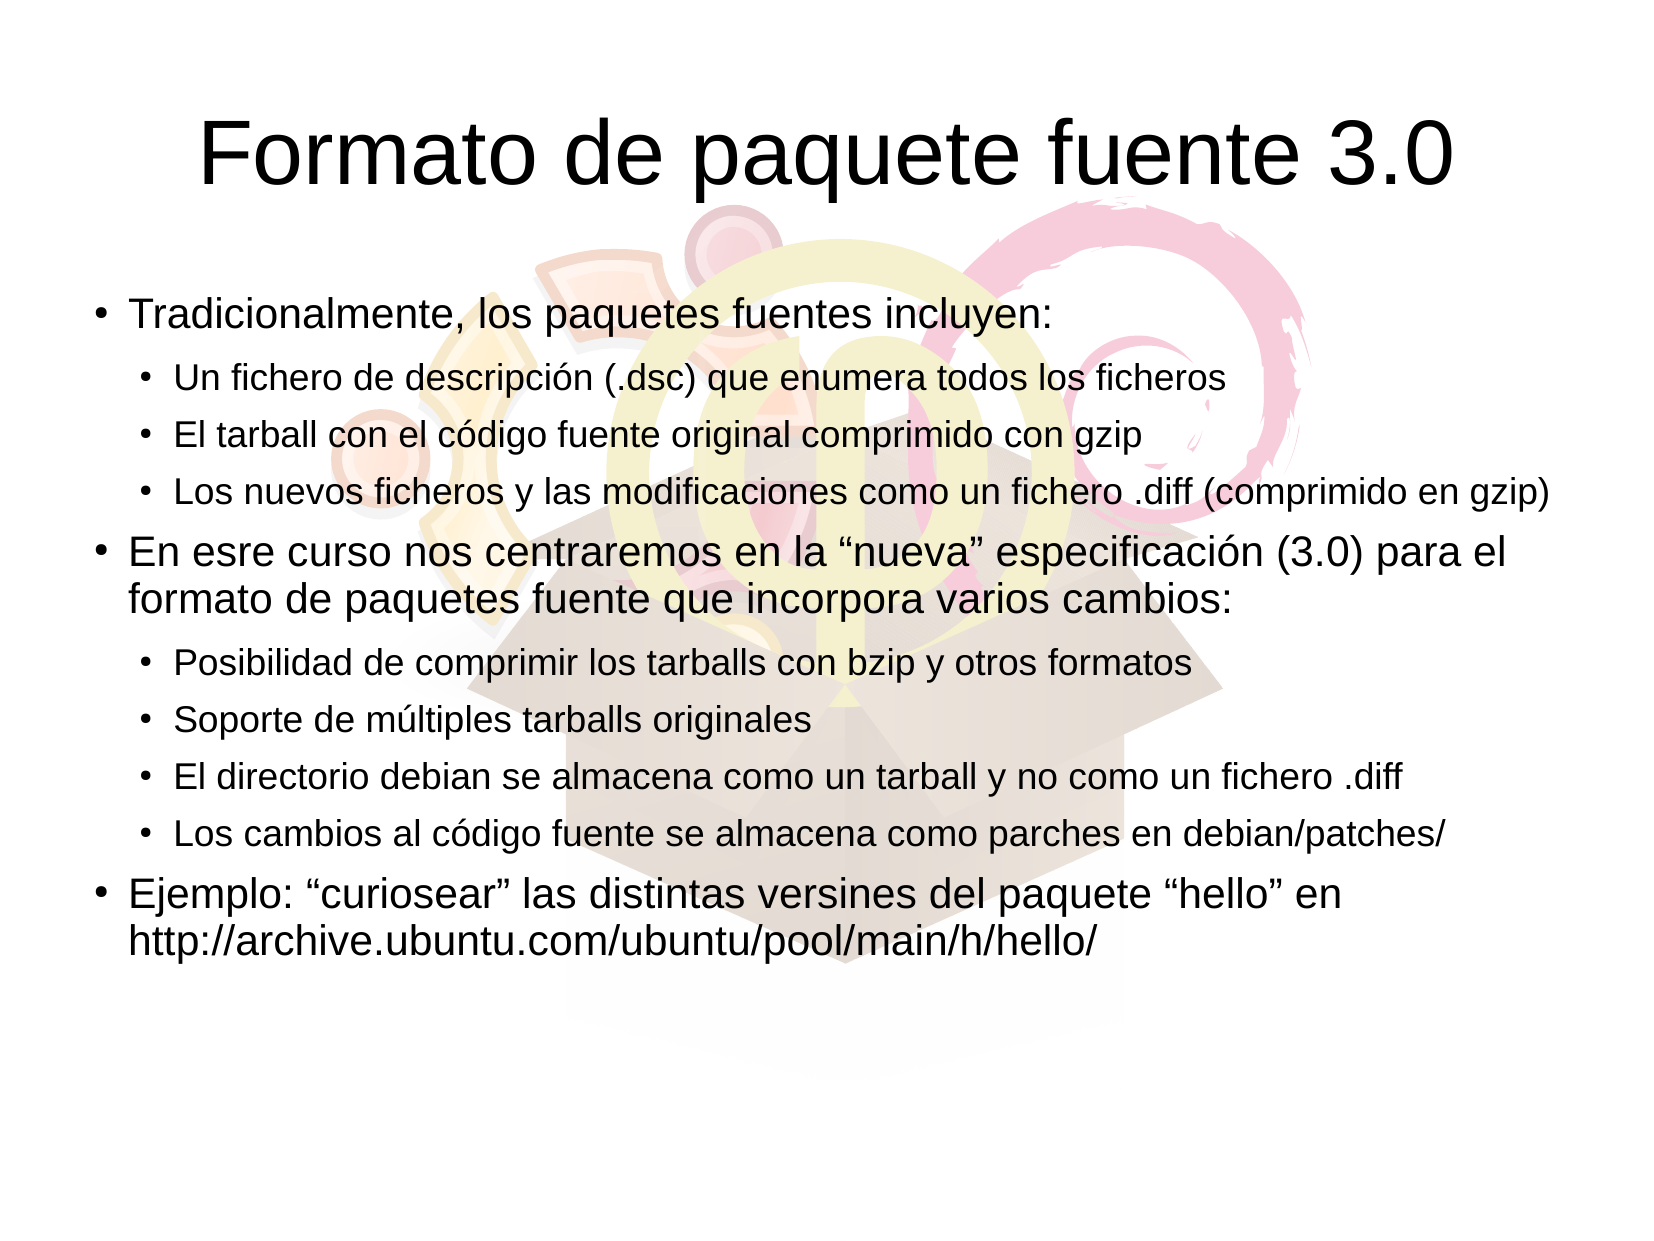

# Formato de paquete fuente 3.0
Tradicionalmente, los paquetes fuentes incluyen:
Un fichero de descripción (.dsc) que enumera todos los ficheros
El tarball con el código fuente original comprimido con gzip
Los nuevos ficheros y las modificaciones como un fichero .diff (comprimido en gzip)
En esre curso nos centraremos en la “nueva” especificación (3.0) para el formato de paquetes fuente que incorpora varios cambios:
Posibilidad de comprimir los tarballs con bzip y otros formatos
Soporte de múltiples tarballs originales
El directorio debian se almacena como un tarball y no como un fichero .diff
Los cambios al código fuente se almacena como parches en debian/patches/
Ejemplo: “curiosear” las distintas versines del paquete “hello” en
http://archive.ubuntu.com/ubuntu/pool/main/h/hello/